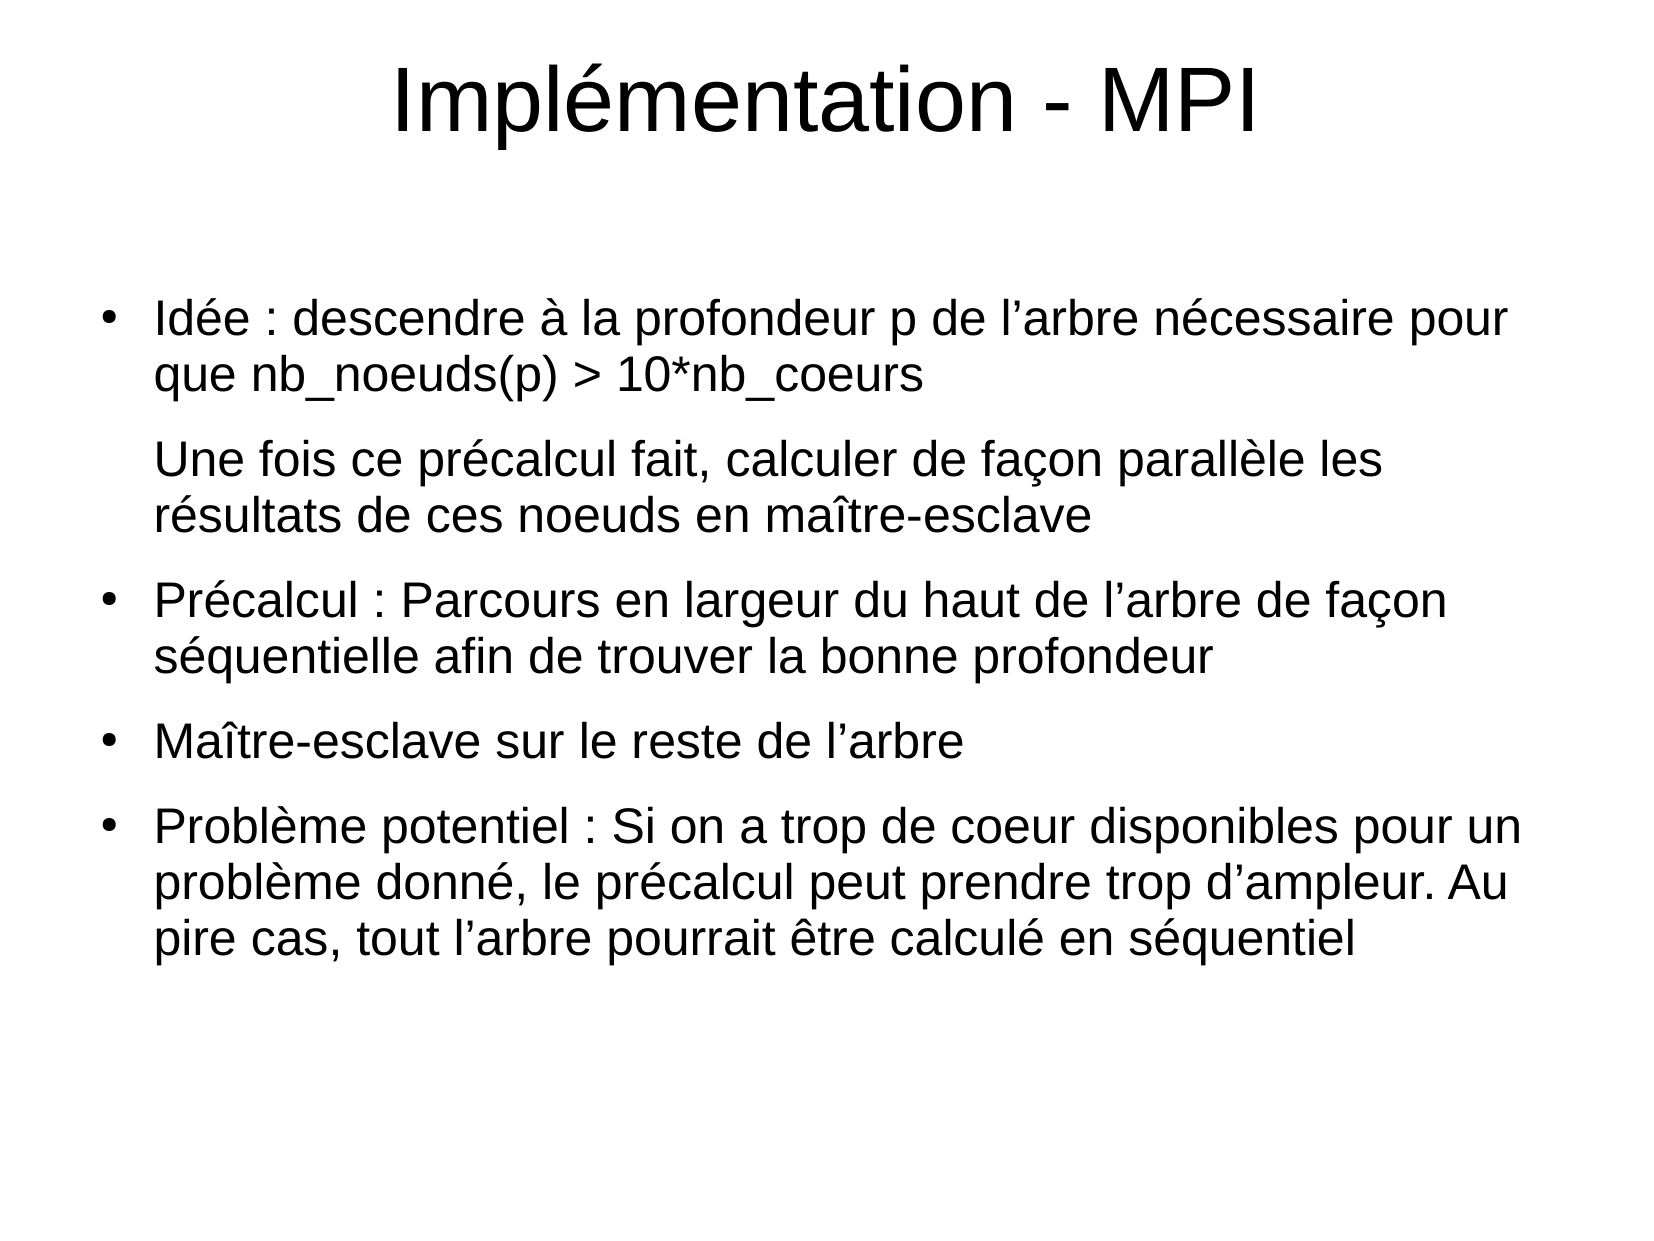

# Implémentation - MPI
Idée : descendre à la profondeur p de l’arbre nécessaire pour que nb_noeuds(p) > 10*nb_coeurs
Une fois ce précalcul fait, calculer de façon parallèle les résultats de ces noeuds en maître-esclave
Précalcul : Parcours en largeur du haut de l’arbre de façon séquentielle afin de trouver la bonne profondeur
Maître-esclave sur le reste de l’arbre
Problème potentiel : Si on a trop de coeur disponibles pour un problème donné, le précalcul peut prendre trop d’ampleur. Au pire cas, tout l’arbre pourrait être calculé en séquentiel